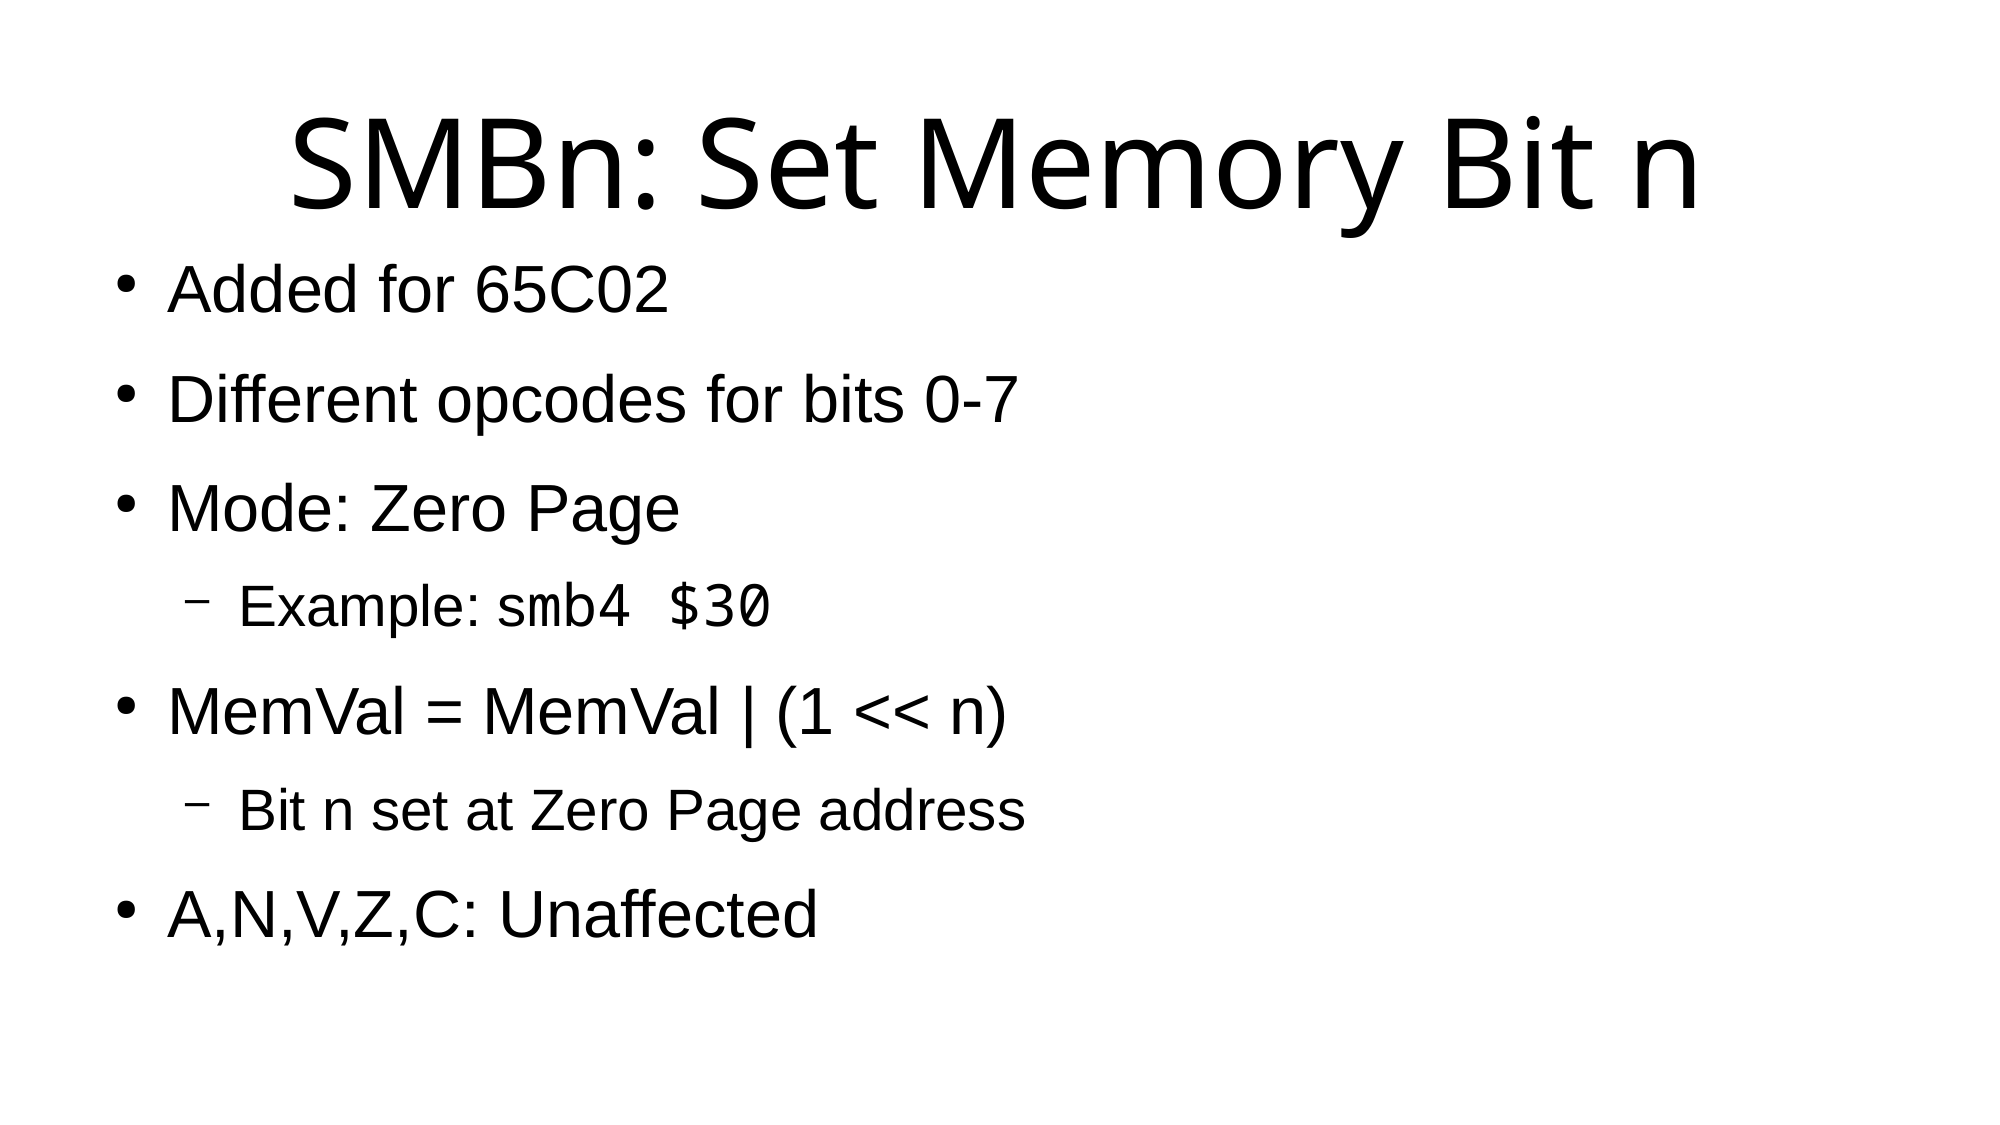

SMBn: Set Memory Bit n
# Added for 65C02
Different opcodes for bits 0-7
Mode: Zero Page
Example: smb4 $30
MemVal = MemVal | (1 << n)
Bit n set at Zero Page address
A,N,V,Z,C: Unaffected